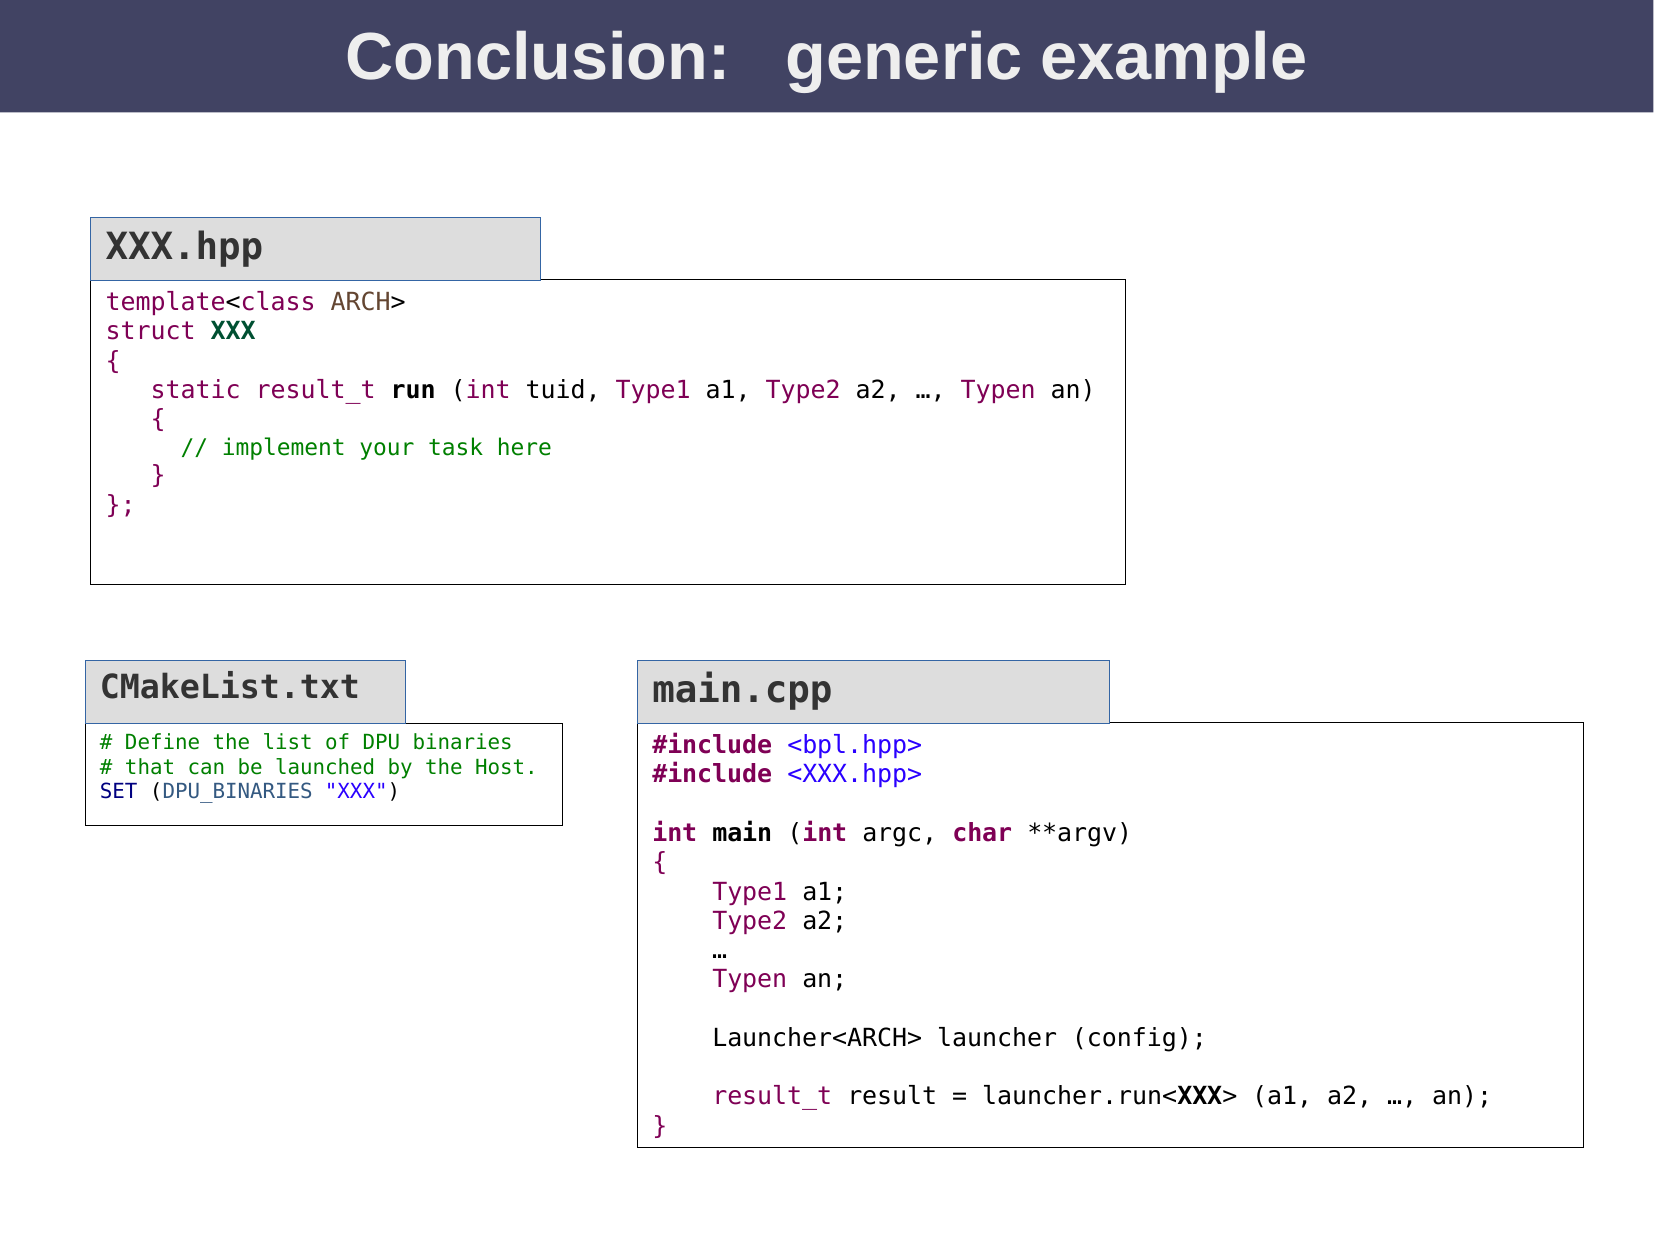

Conclusion: generic example
XXX.hpp
template<class ARCH>
struct XXX
{
 static result_t run (int tuid, Type1 a1, Type2 a2, …, Typen an)
 {
	// implement your task here
 }
};
main.cpp
CMakeList.txt
#include <bpl.hpp>
#include <XXX.hpp>
int main (int argc, char **argv)
{
 Type1 a1;
 Type2 a2;
 …
 Typen an;
 Launcher<ARCH> launcher (config);
 result_t result = launcher.run<XXX> (a1, a2, …, an);
}
# Define the list of DPU binaries # that can be launched by the Host.
SET (DPU_BINARIES "XXX")